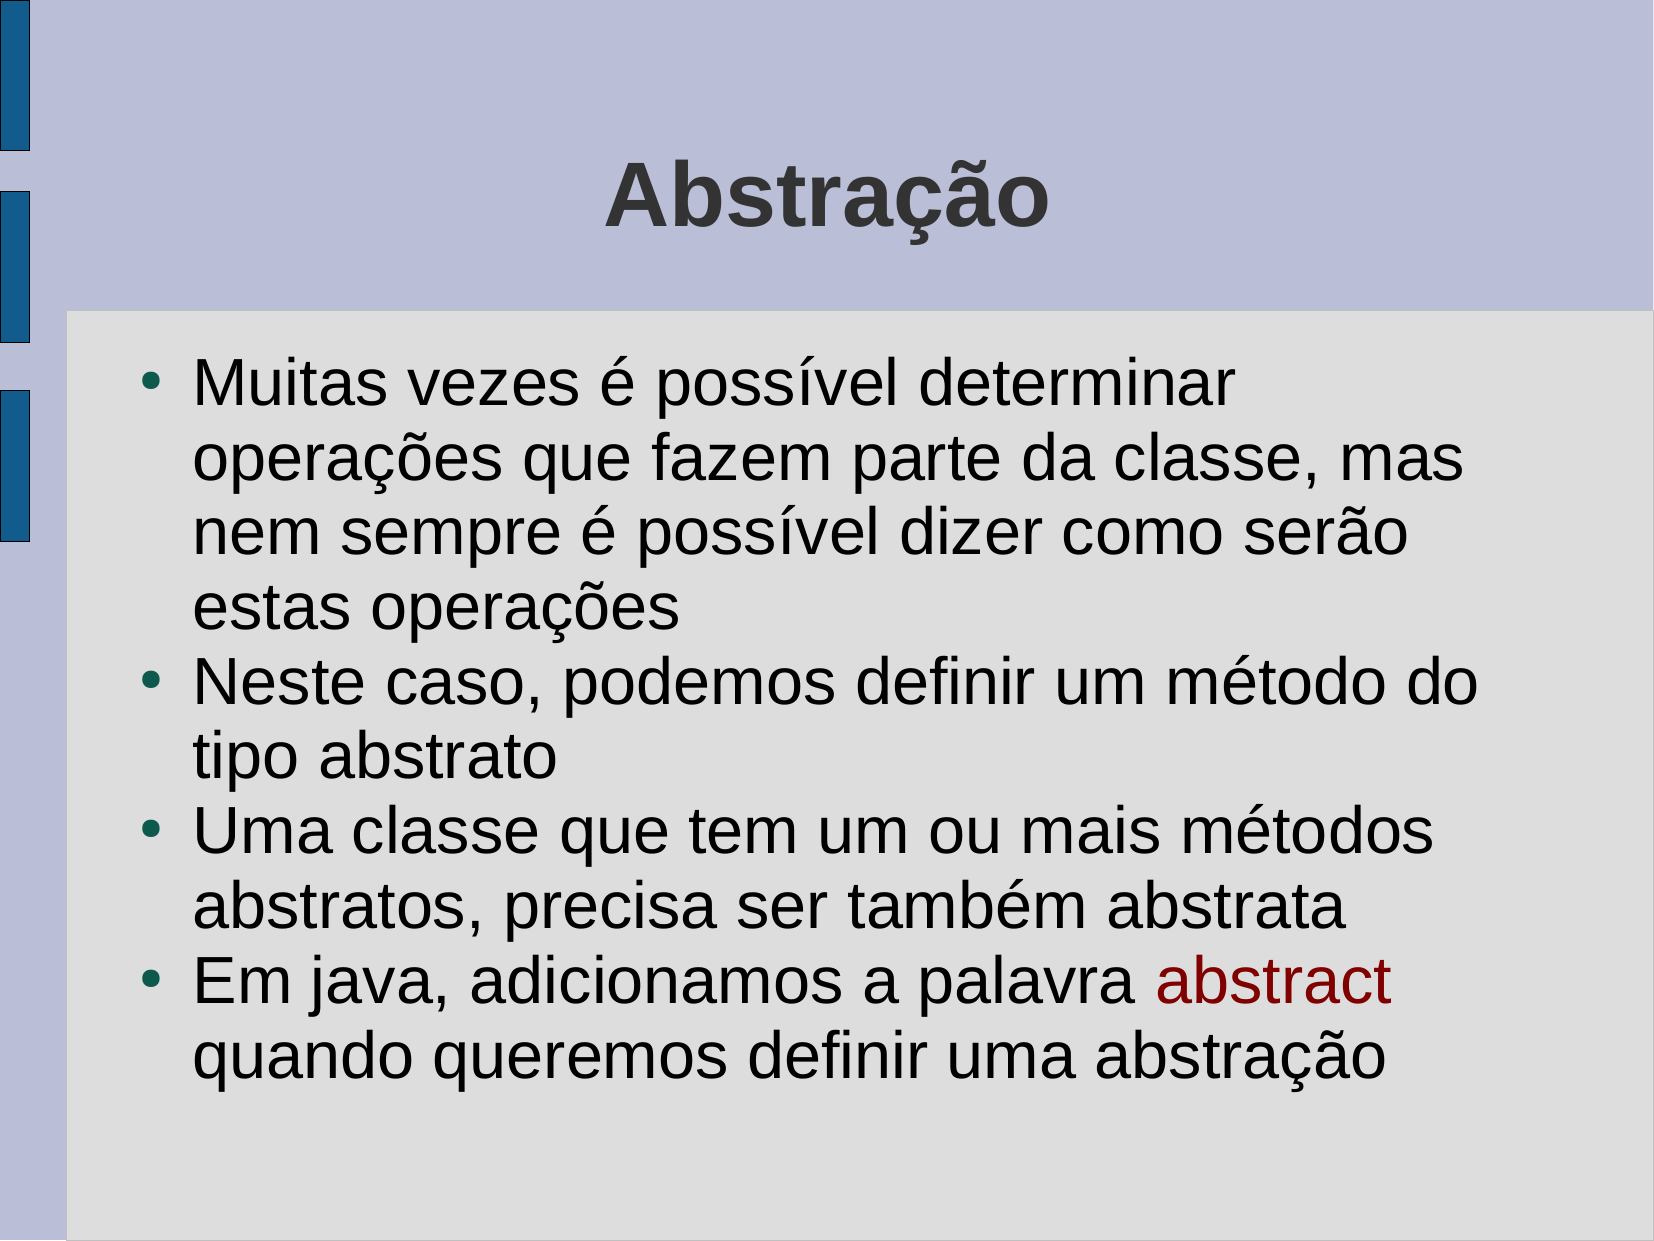

# Abstração
Muitas vezes é possível determinar operações que fazem parte da classe, mas nem sempre é possível dizer como serão estas operações
Neste caso, podemos definir um método do tipo abstrato
Uma classe que tem um ou mais métodos abstratos, precisa ser também abstrata
Em java, adicionamos a palavra abstract quando queremos definir uma abstração